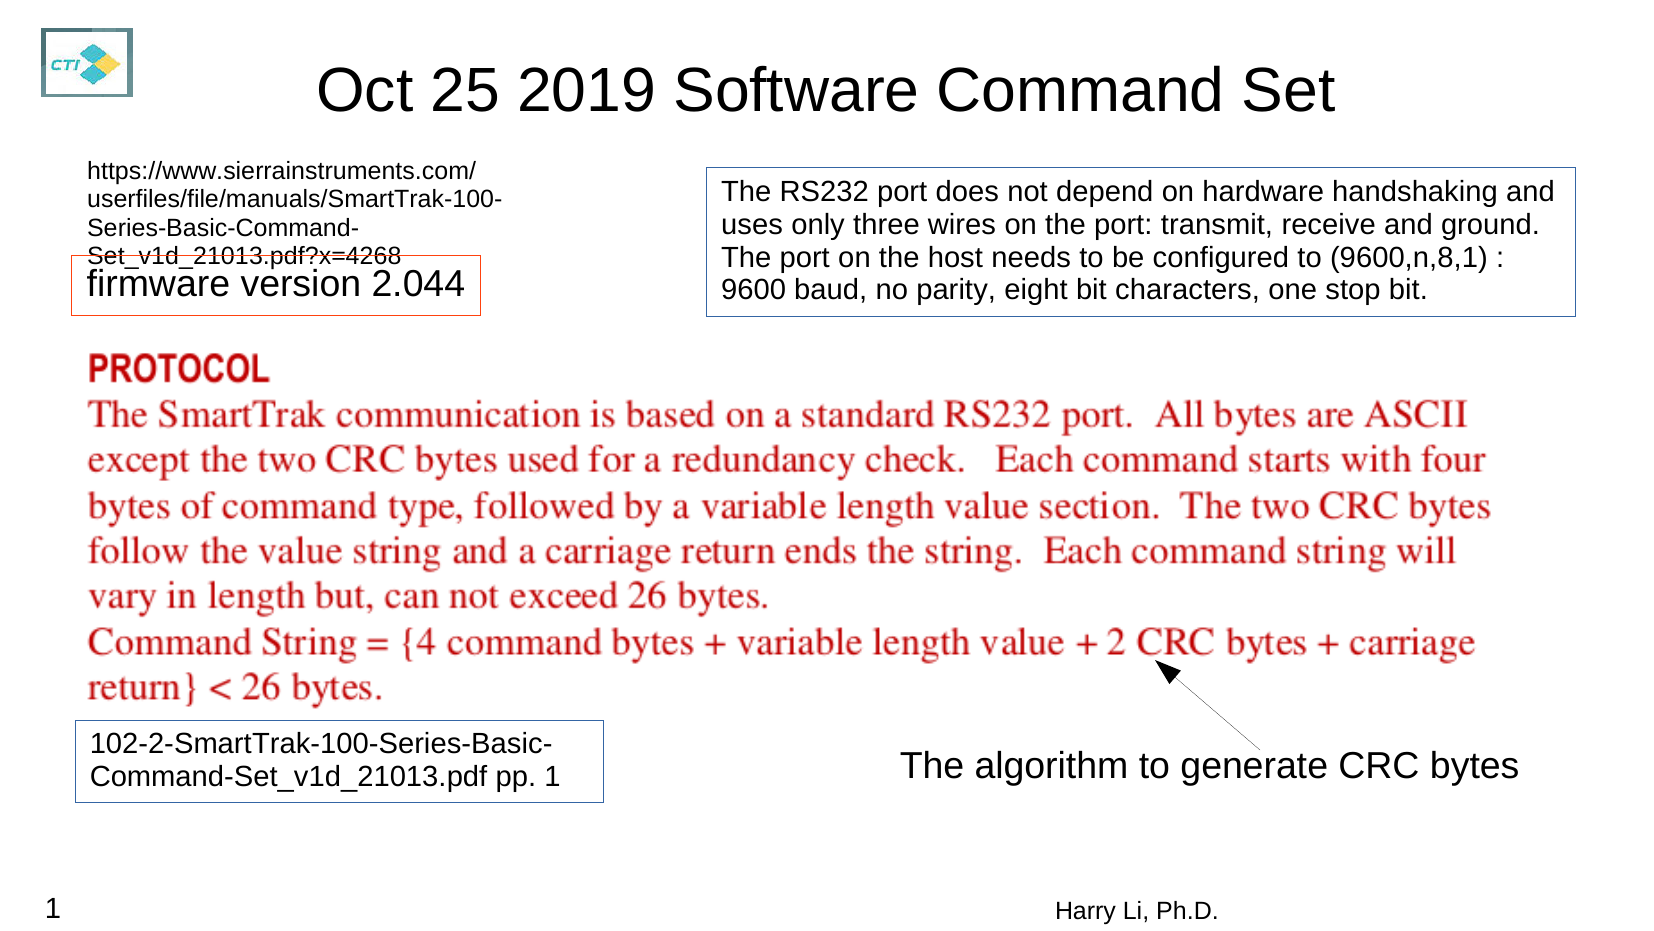

# Oct 25 2019 Software Command Set
https://www.sierrainstruments.com/userfiles/file/manuals/SmartTrak-100-Series-Basic-Command-Set_v1d_21013.pdf?x=4268
The RS232 port does not depend on hardware handshaking and uses only three wires on the port: transmit, receive and ground. The port on the host needs to be configured to (9600,n,8,1) : 9600 baud, no parity, eight bit characters, one stop bit.
firmware version 2.044
102-2-SmartTrak-100-Series-Basic-Command-Set_v1d_21013.pdf pp. 1
The algorithm to generate CRC bytes
1
Harry Li, Ph.D.